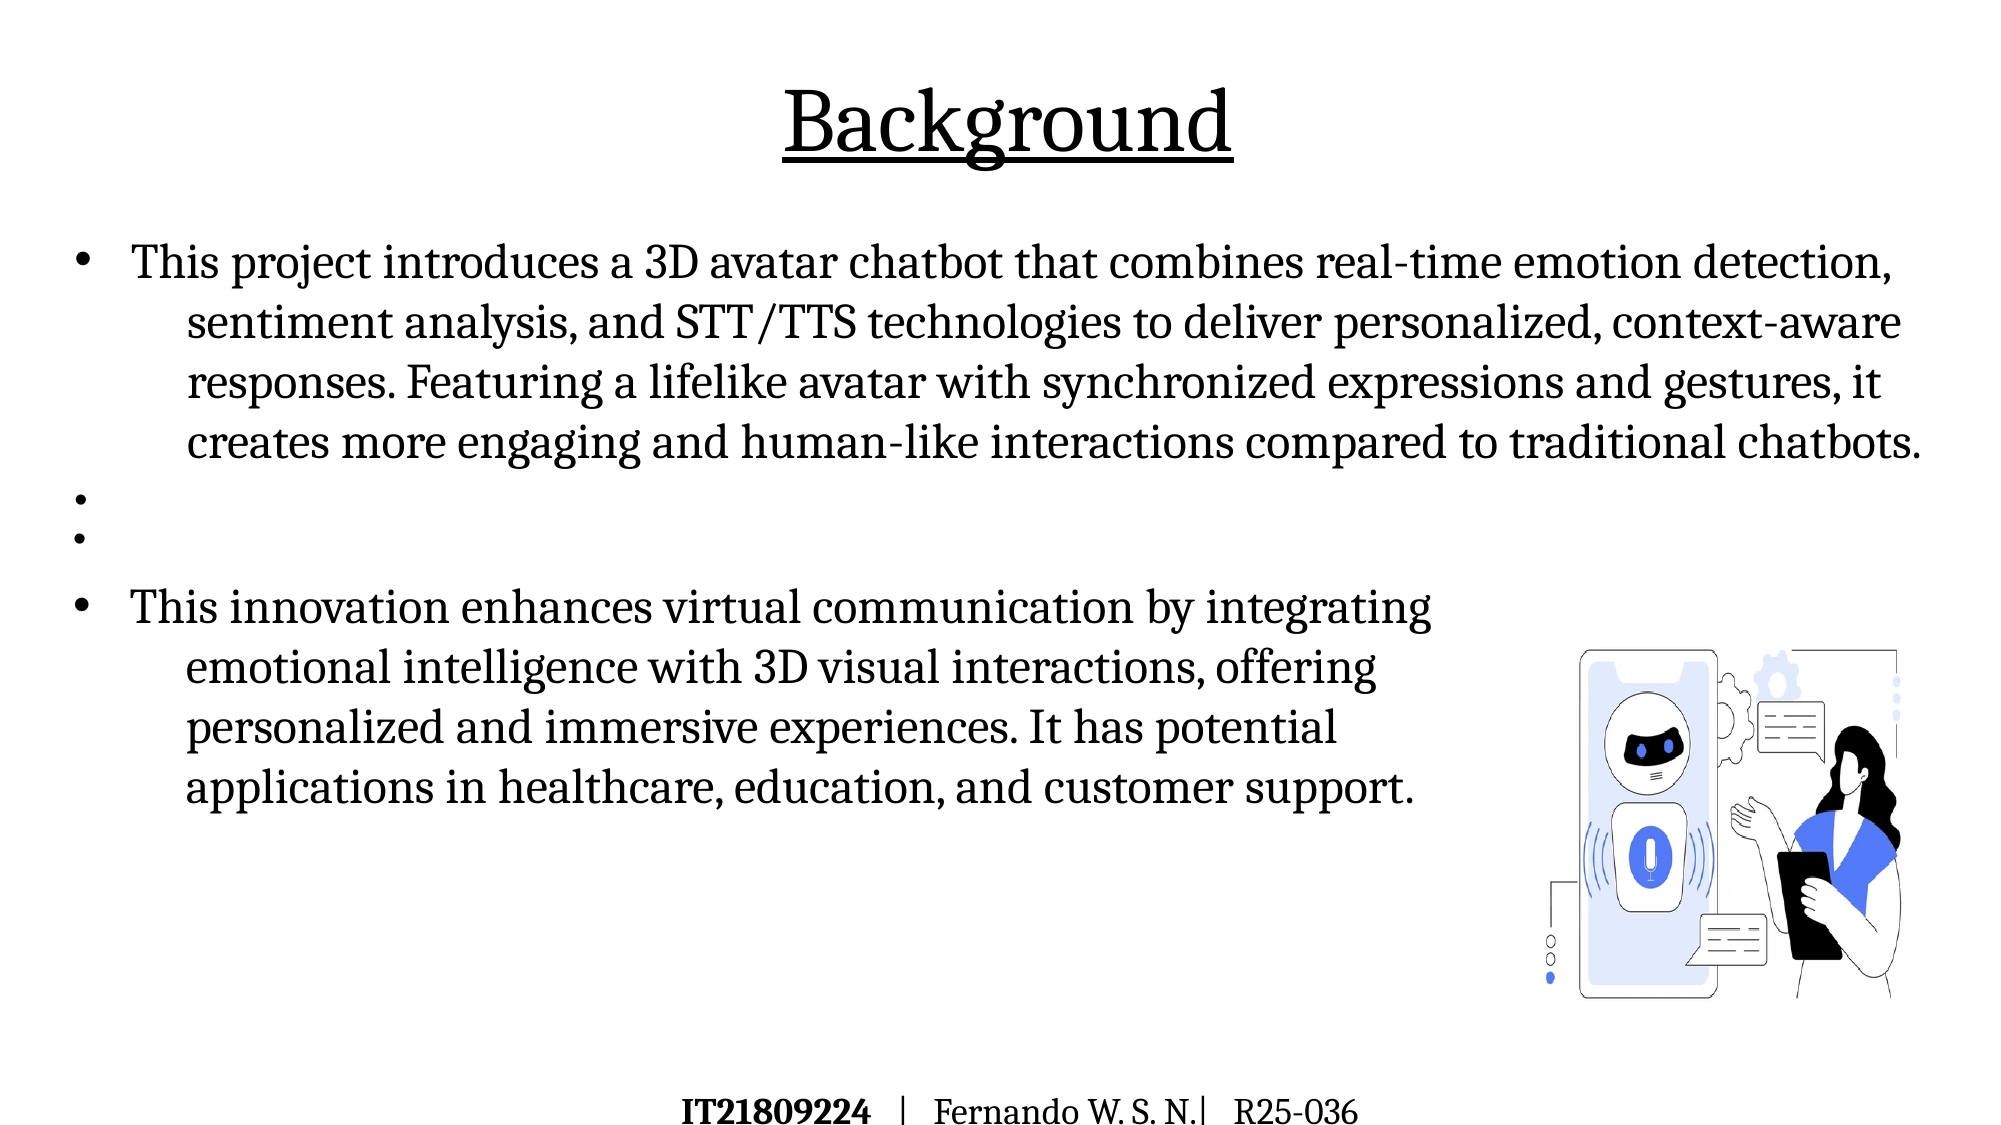

# Background
This project introduces a 3D avatar chatbot that combines real-time emotion detection, sentiment analysis, and STT/TTS technologies to deliver personalized, context-aware responses. Featuring a lifelike avatar with synchronized expressions and gestures, it creates more engaging and human-like interactions compared to traditional chatbots.
This innovation enhances virtual communication by integrating emotional intelligence with 3D visual interactions, offering personalized and immersive experiences. It has potential applications in healthcare, education, and customer support.
IT21809224 | Fernando W. S. N.| R25-036